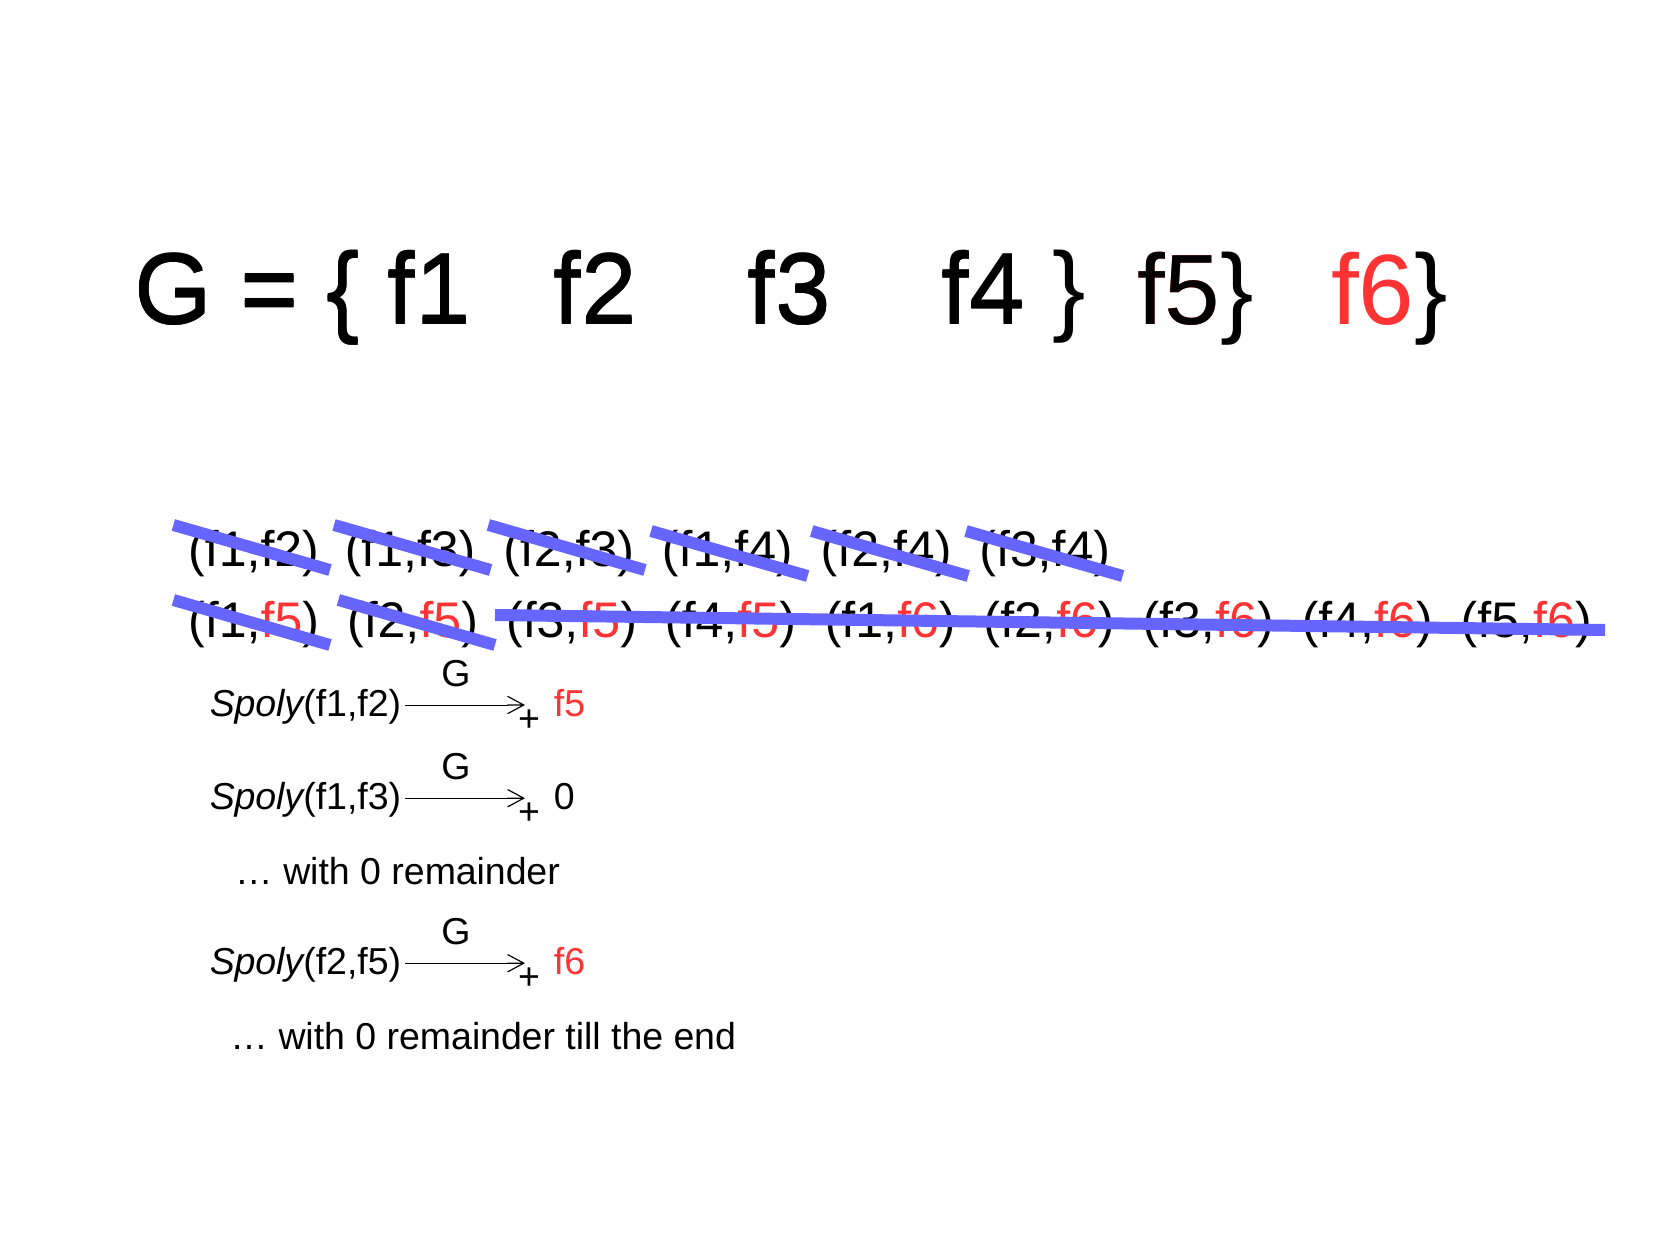

G = { f1 f2 f3 f4 }
G = { f1 f2 f3 f4 f5}
G = { f1 f2 f3 f4 f5 f6}
(f1,f2)
(f1,f3) (f2,f3) (f1,f4) (f2,f4) (f3,f4)
(f1,f5) (f2,f5) (f3,f5) (f4,f5)
(f1,f6) (f2,f6) (f3,f6) (f4,f6) (f5,f6)
G
Spoly(f1,f2)
f5
+
G
Spoly(f1,f3)
0
+
 … with 0 remainder
G
Spoly(f2,f5)
f6
+
 … with 0 remainder till the end